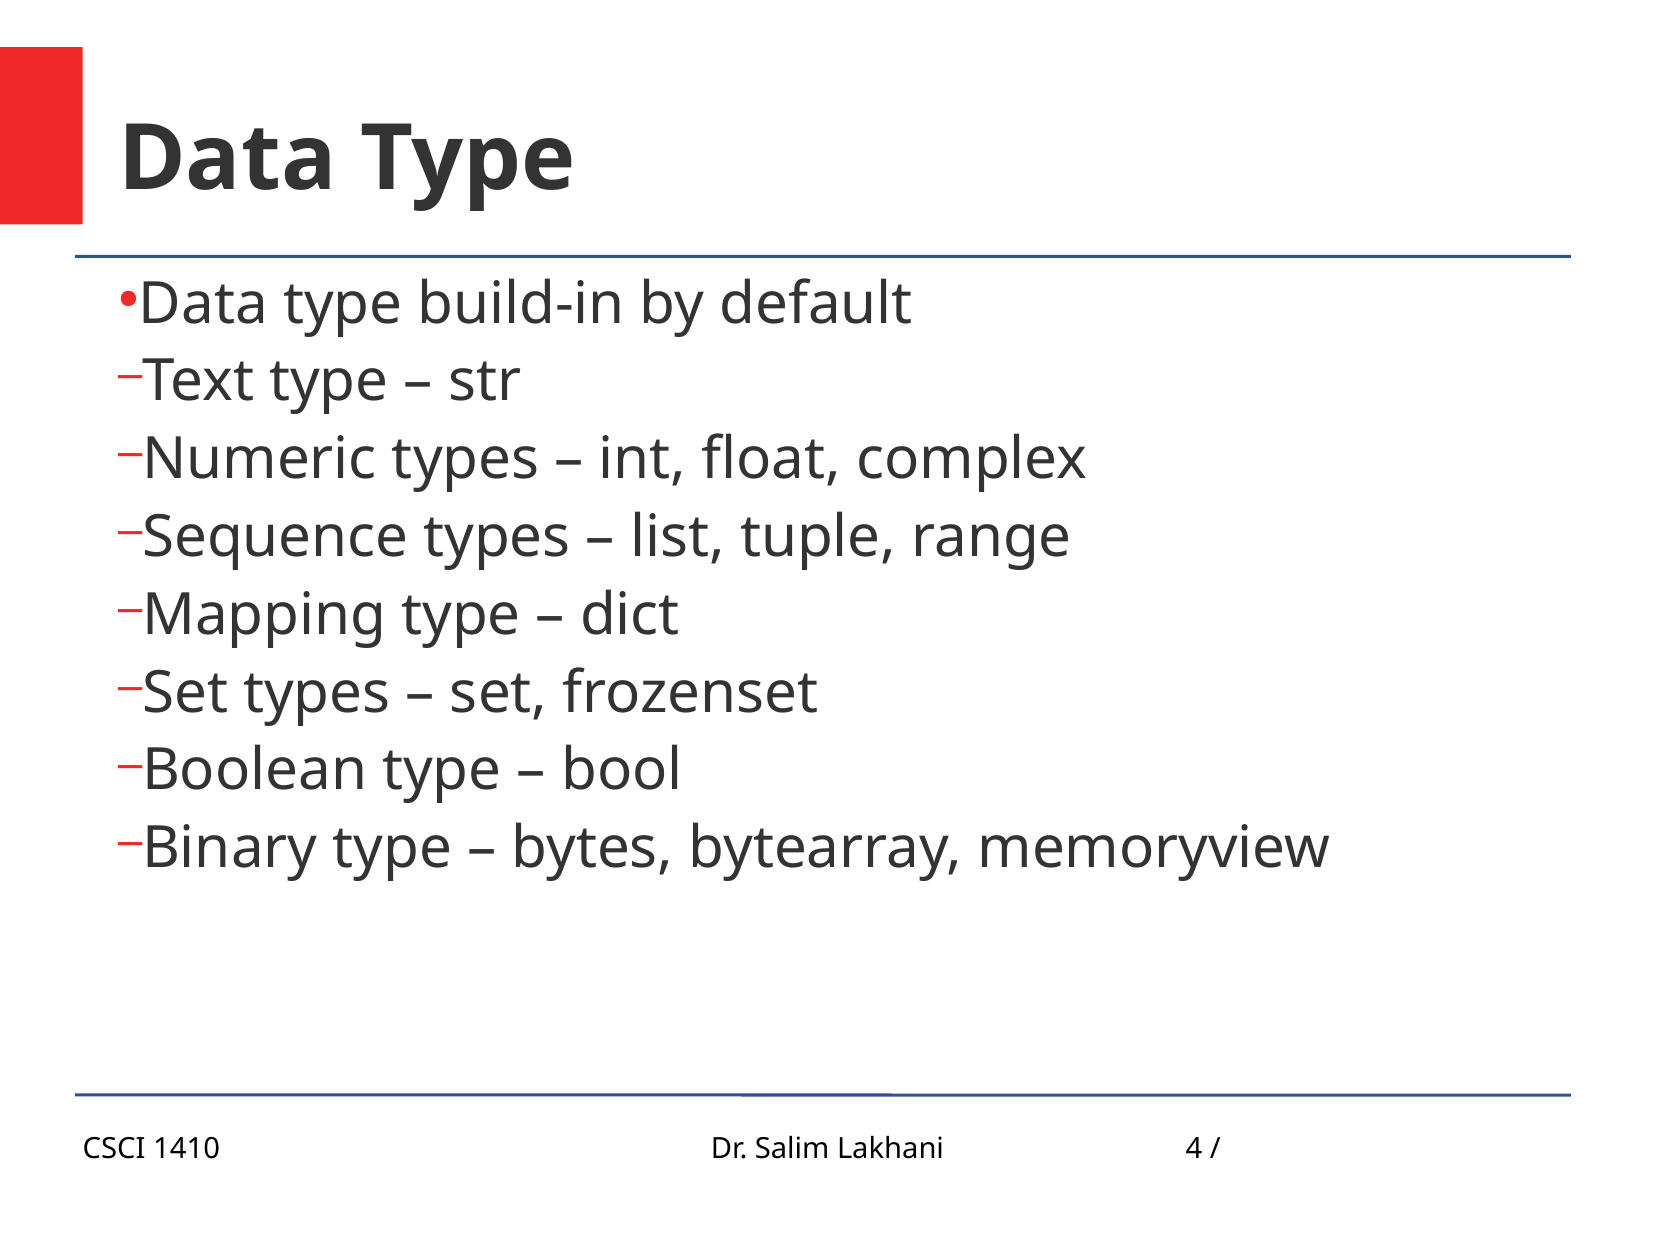

# Data Type
Data type build-in by default
Text type – str
Numeric types – int, float, complex
Sequence types – list, tuple, range
Mapping type – dict
Set types – set, frozenset
Boolean type – bool
Binary type – bytes, bytearray, memoryview
CSCI 1410
Dr. Salim Lakhani